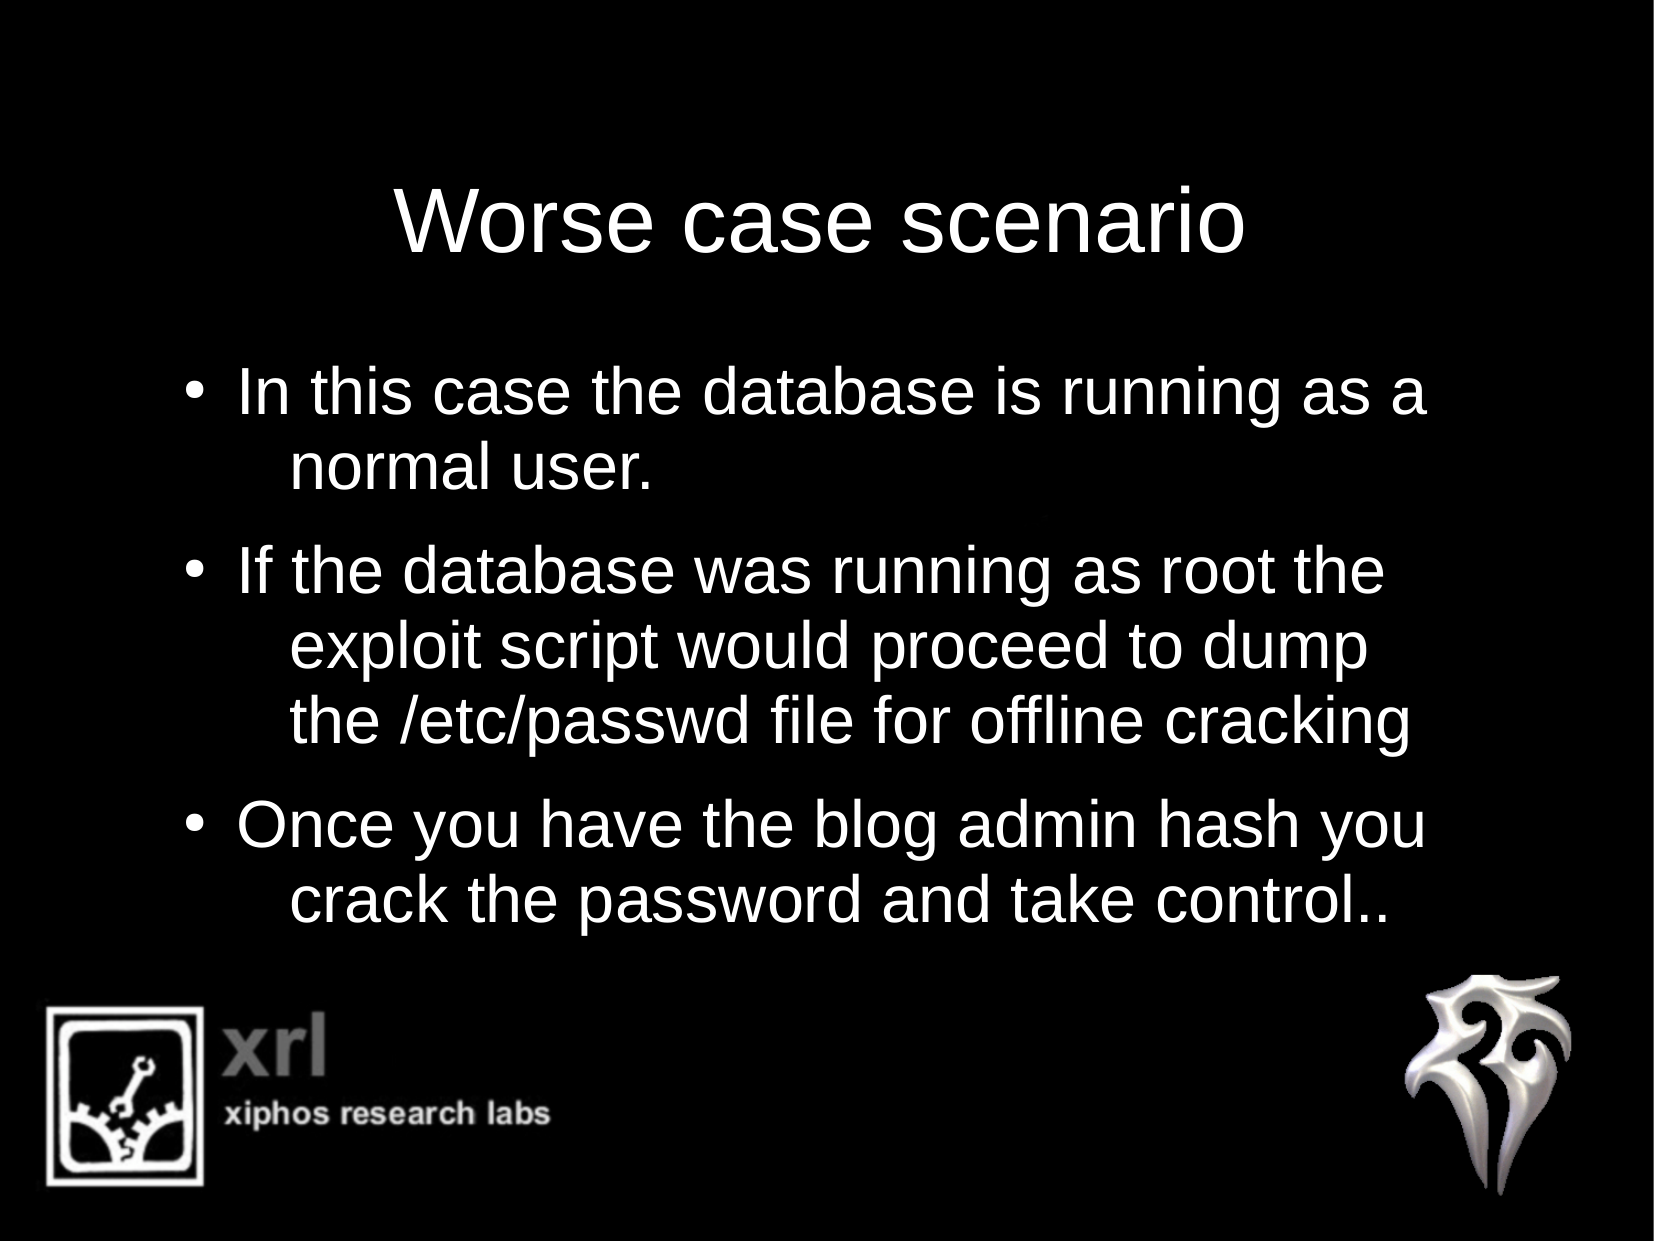

# Worse case scenario
In this case the database is running as a normal user.
If the database was running as root the exploit script would proceed to dump the /etc/passwd file for offline cracking
Once you have the blog admin hash you crack the password and take control..